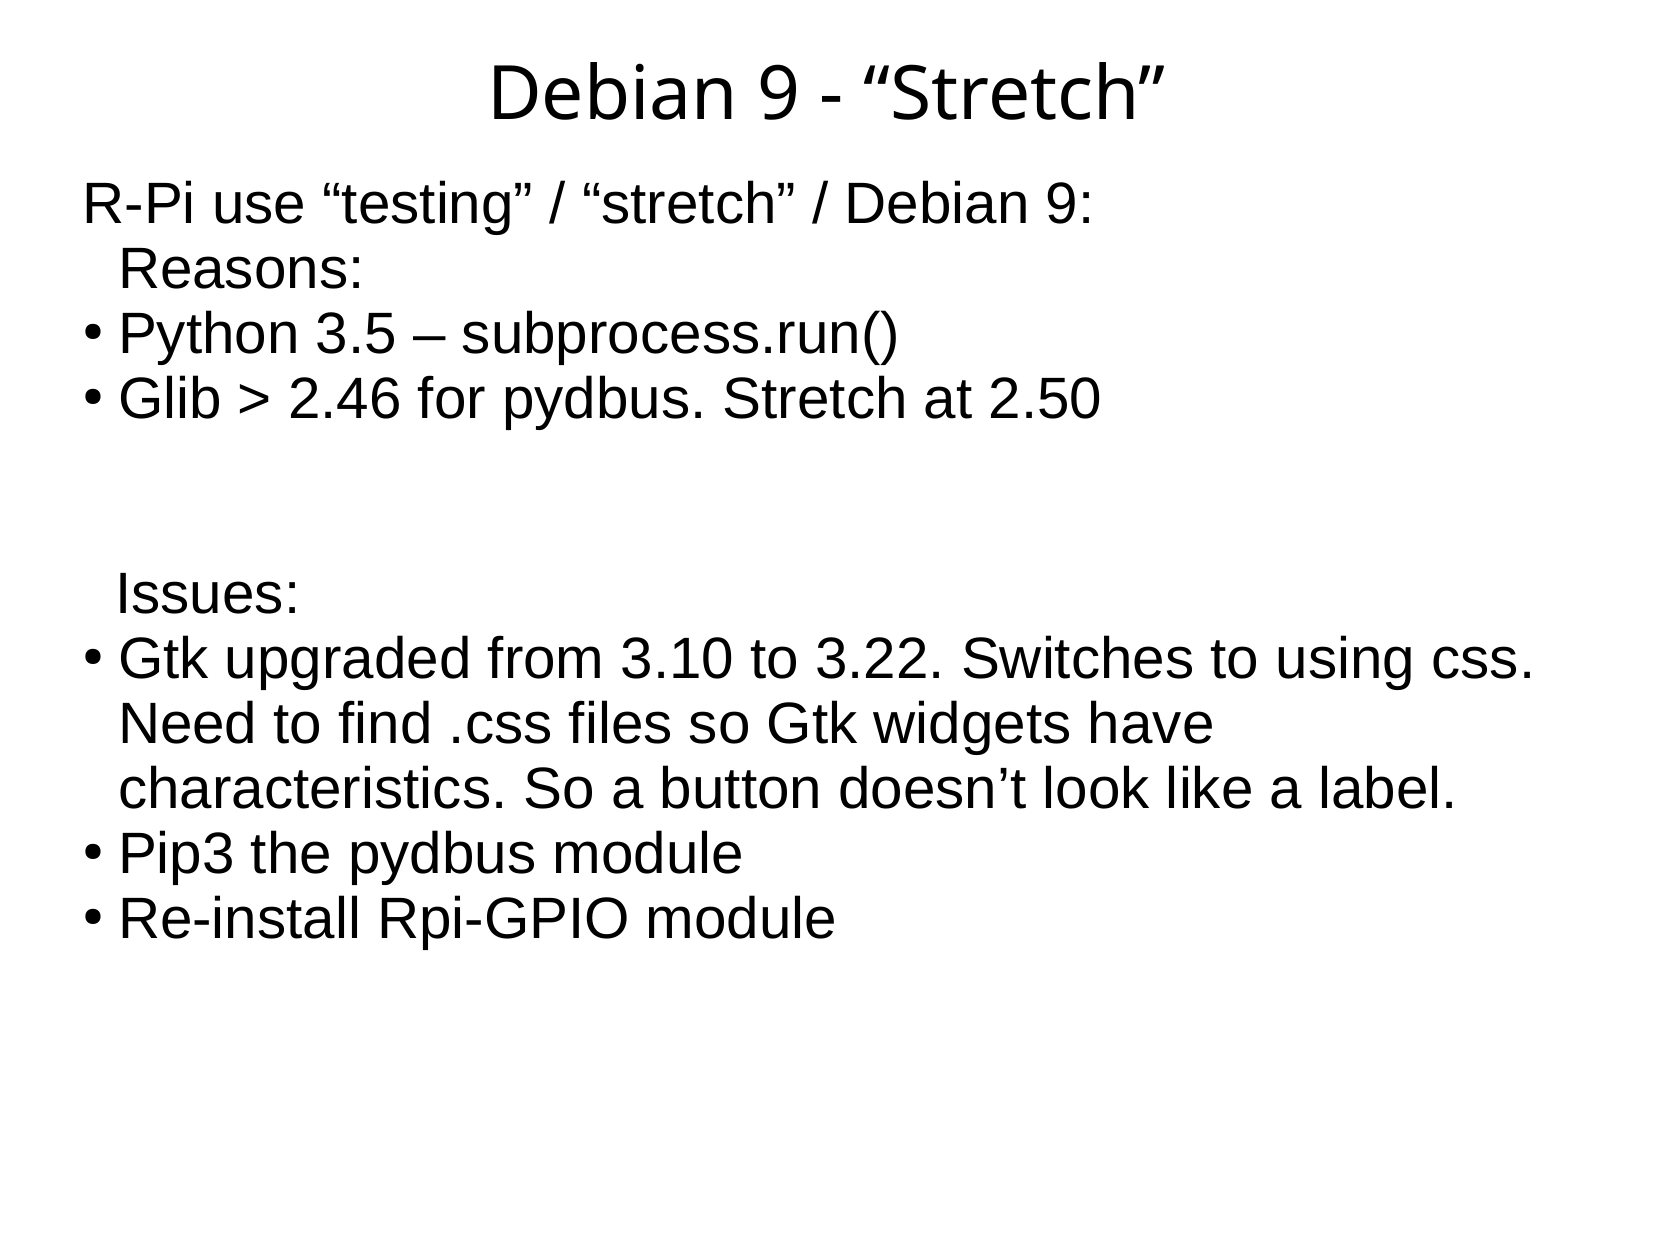

# Debian 9 - “Stretch”
R-Pi use “testing” / “stretch” / Debian 9:
Reasons:
Python 3.5 – subprocess.run()
Glib > 2.46 for pydbus. Stretch at 2.50
 Issues:
Gtk upgraded from 3.10 to 3.22. Switches to using css.
Need to find .css files so Gtk widgets have characteristics. So a button doesn’t look like a label.
Pip3 the pydbus module
Re-install Rpi-GPIO module